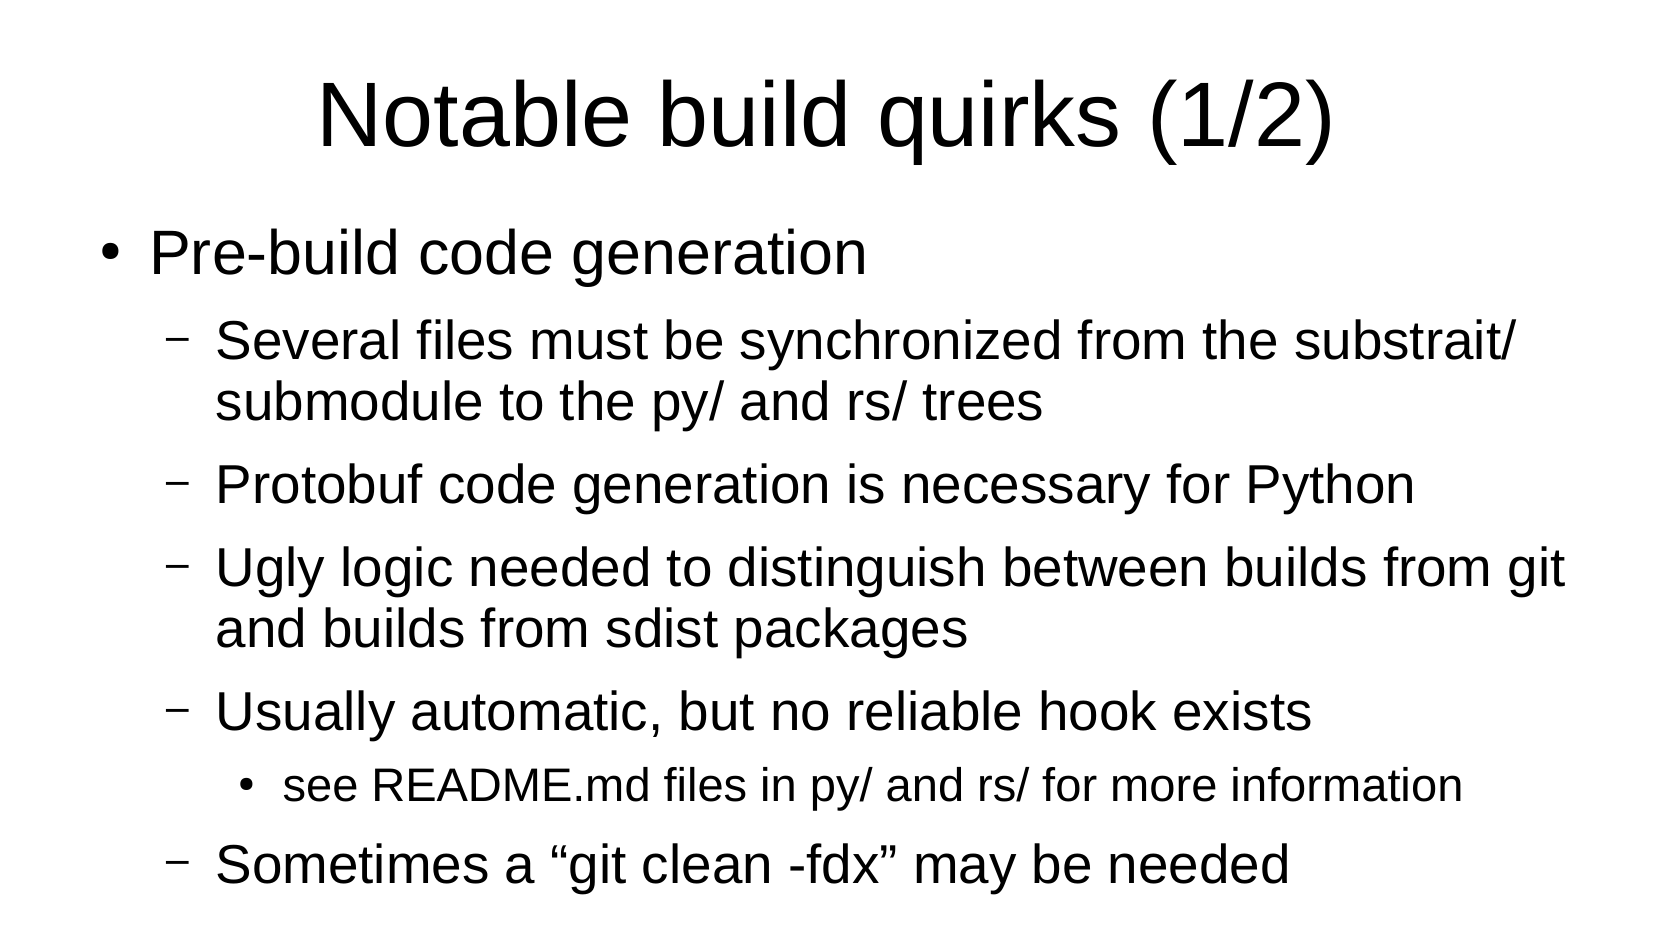

# Notable build quirks (1/2)
Pre-build code generation
Several files must be synchronized from the substrait/ submodule to the py/ and rs/ trees
Protobuf code generation is necessary for Python
Ugly logic needed to distinguish between builds from git and builds from sdist packages
Usually automatic, but no reliable hook exists
see README.md files in py/ and rs/ for more information
Sometimes a “git clean -fdx” may be needed